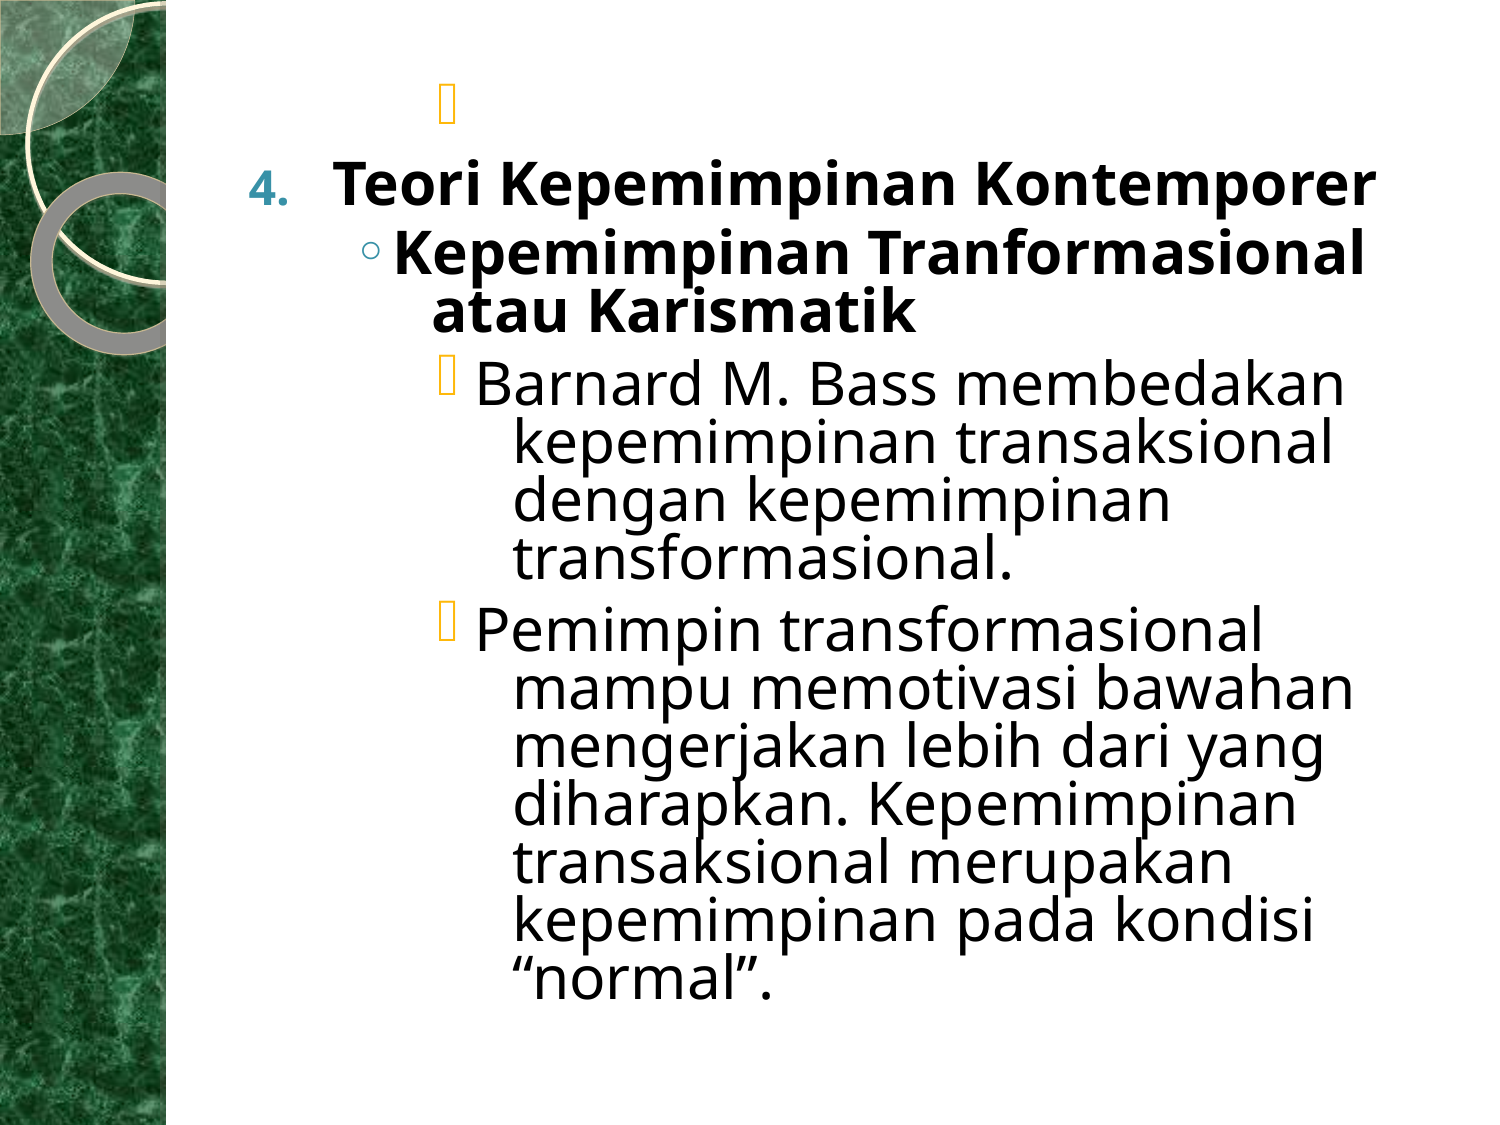

# Teori Kepemimpinan Kontemporer
Kepemimpinan Tranformasional atau Karismatik
Barnard M. Bass membedakan kepemimpinan transaksional dengan kepemimpinan transformasional.
Pemimpin transformasional mampu memotivasi bawahan mengerjakan lebih dari yang diharapkan. Kepemimpinan transaksional merupakan kepemimpinan pada kondisi “normal”.